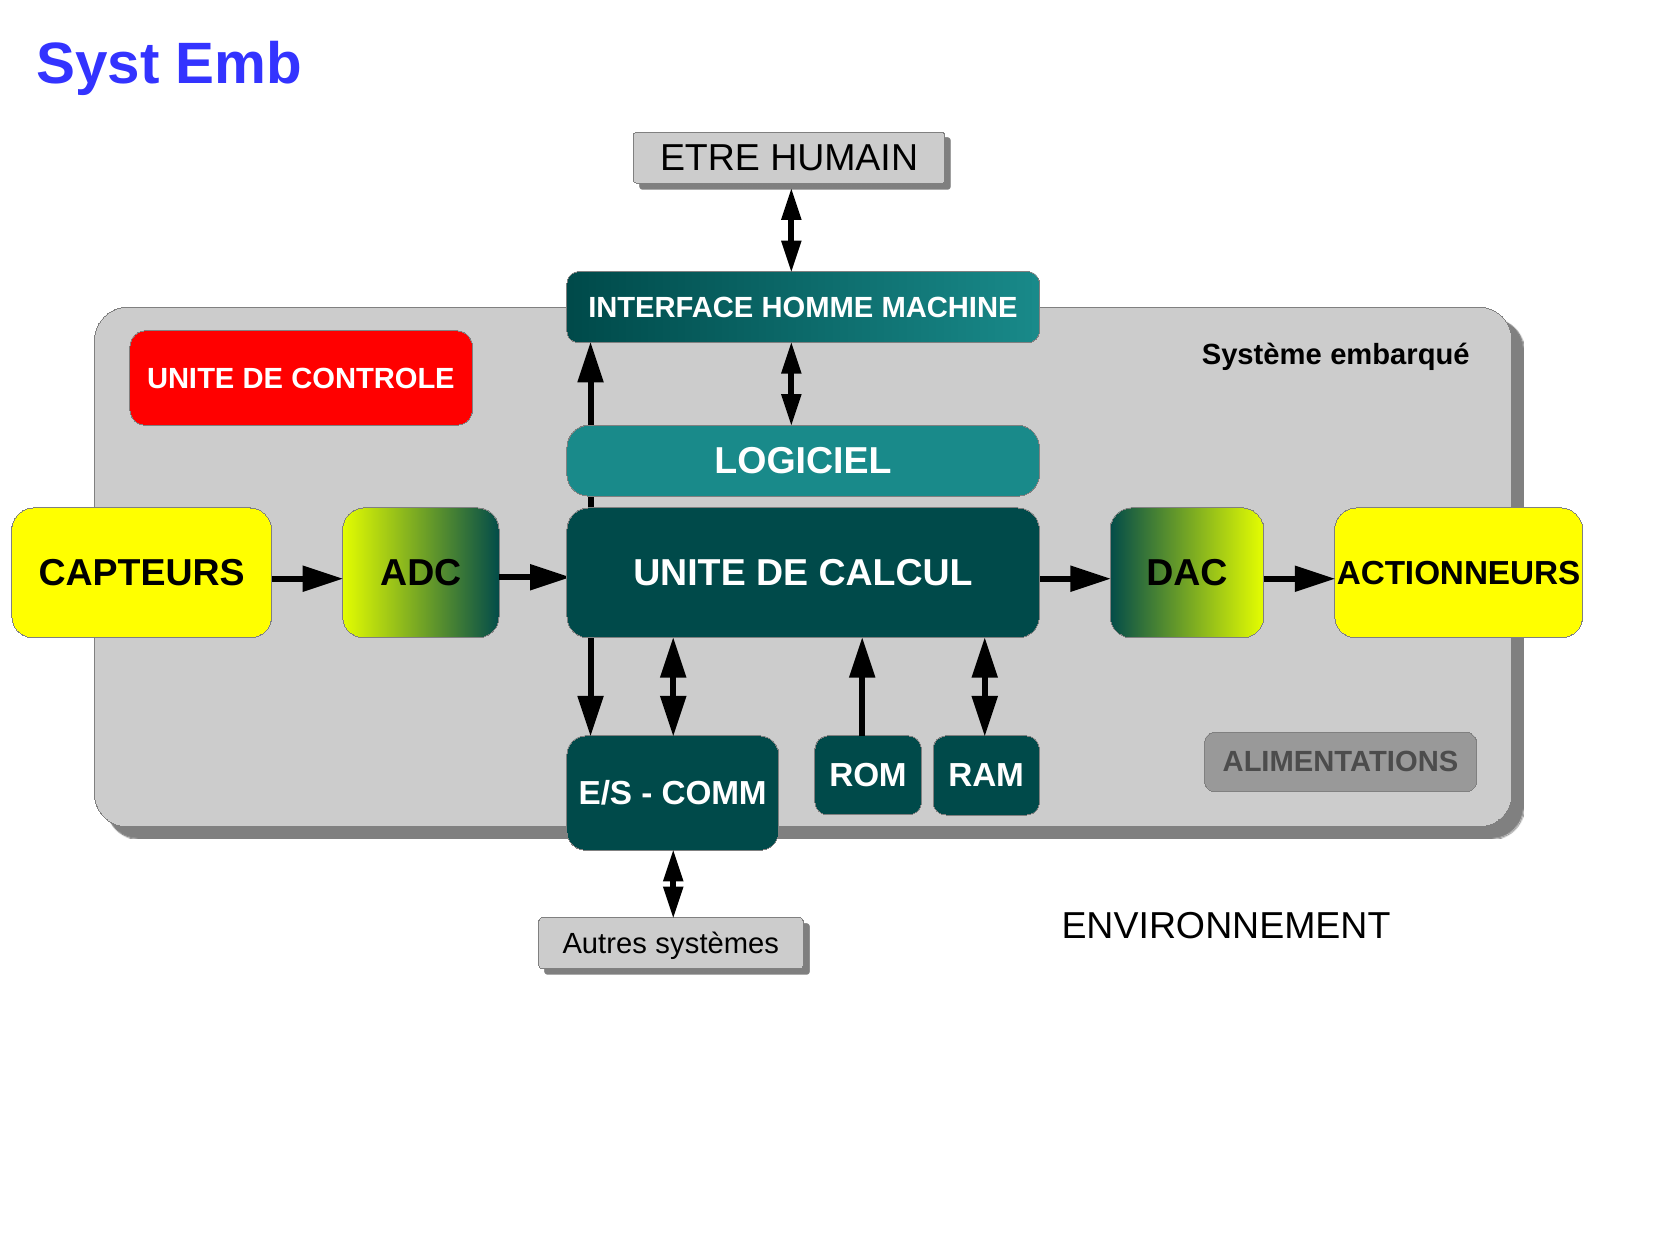

Syst Emb
ETRE HUMAIN
INTERFACE HOMME MACHINE
UNITE DE CONTROLE
Système embarqué
LOGICIEL
CAPTEURS
ADC
UNITE DE CALCUL
DAC
ACTIONNEURS
ALIMENTATIONS
E/S - COMM
RAM
ROM
ENVIRONNEMENT
Autres systèmes